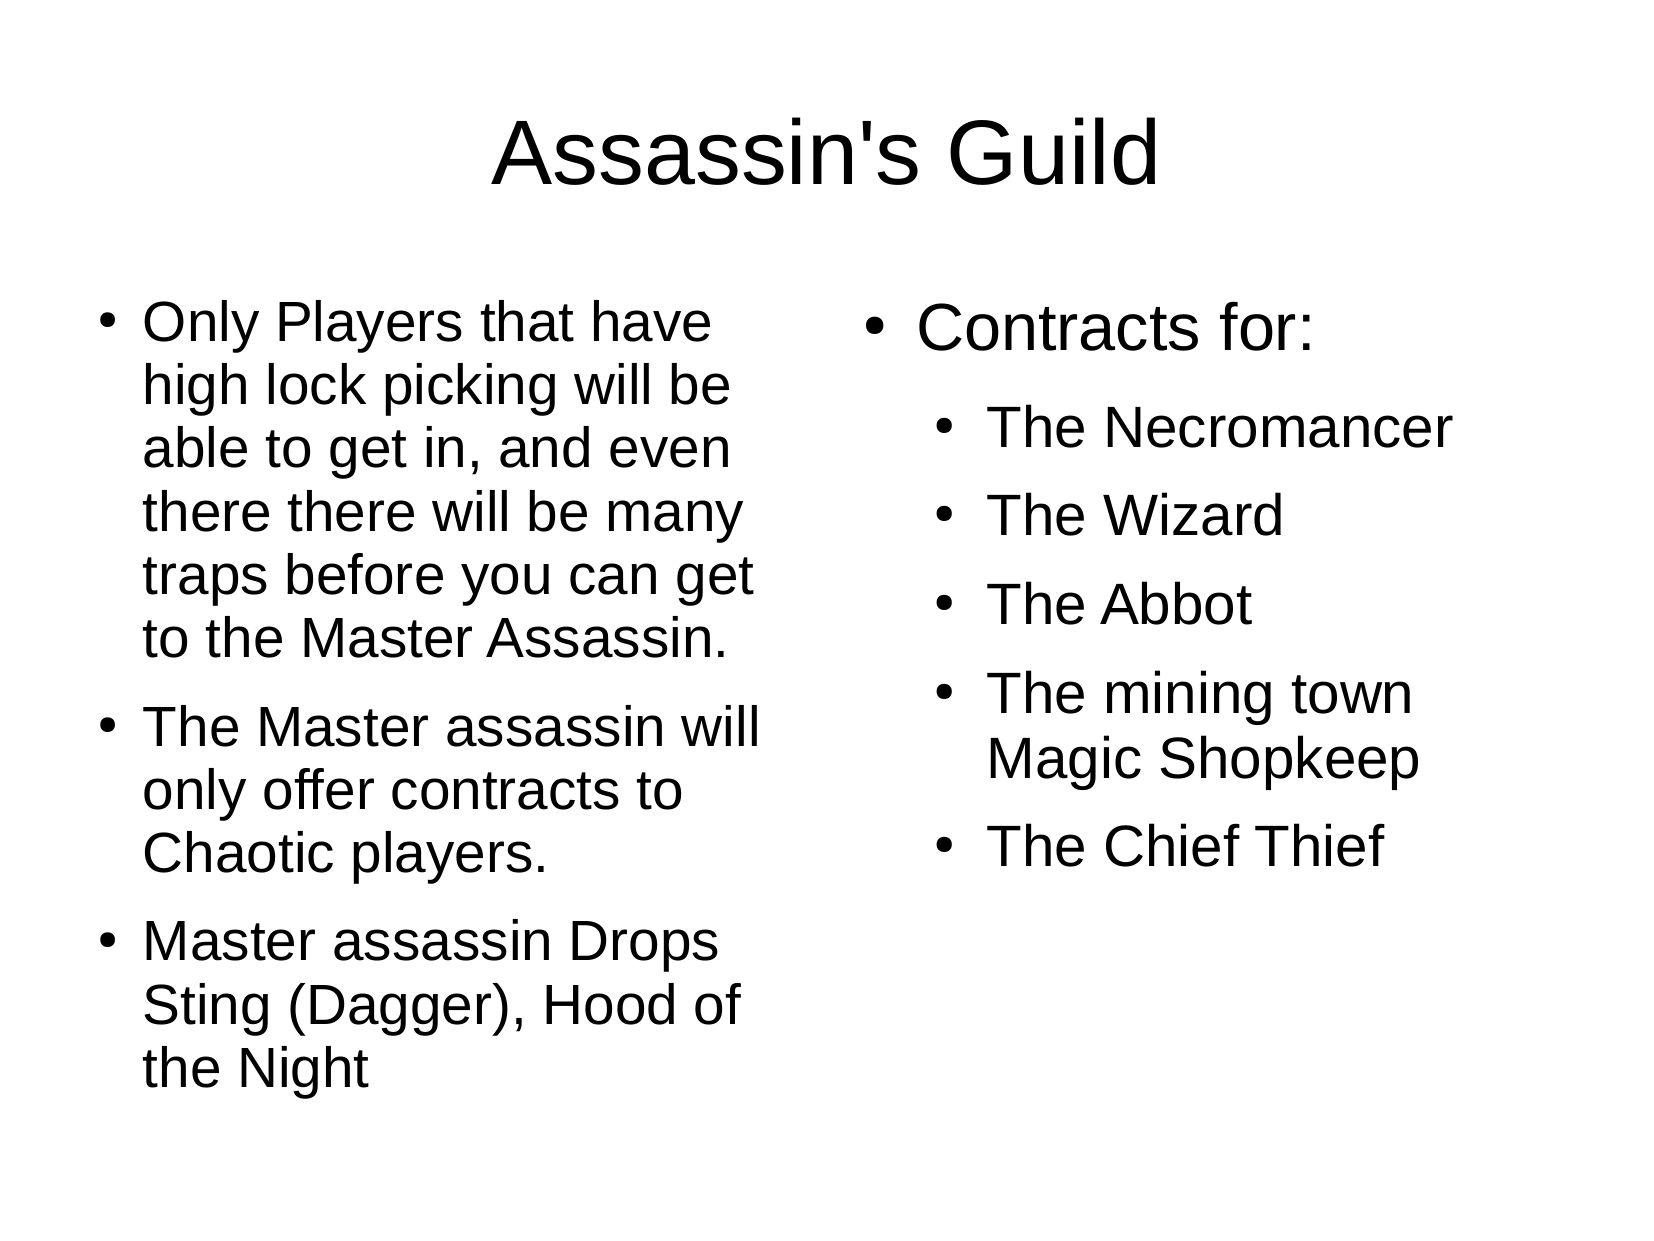

# Assassin's Guild
Only Players that have high lock picking will be able to get in, and even there there will be many traps before you can get to the Master Assassin.
The Master assassin will only offer contracts to Chaotic players.
Master assassin Drops Sting (Dagger), Hood of the Night
Contracts for:
The Necromancer
The Wizard
The Abbot
The mining town Magic Shopkeep
The Chief Thief